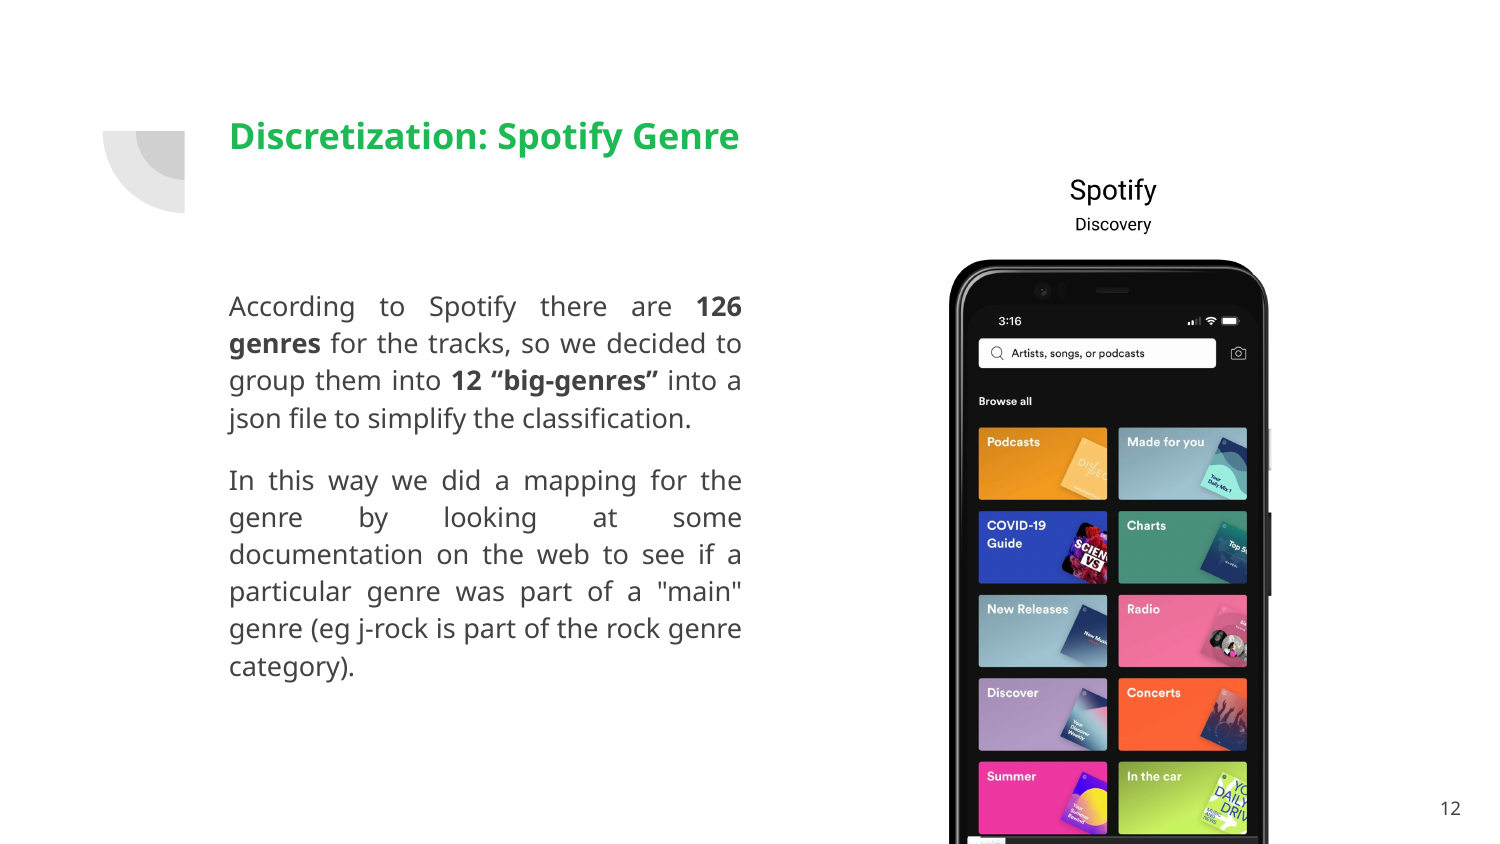

# Discretization: Spotify Genre
According to Spotify there are 126 genres for the tracks, so we decided to group them into 12 “big-genres” into a json file to simplify the classification.
In this way we did a mapping for the genre by looking at some documentation on the web to see if a particular genre was part of a "main" genre (eg j-rock is part of the rock genre category).